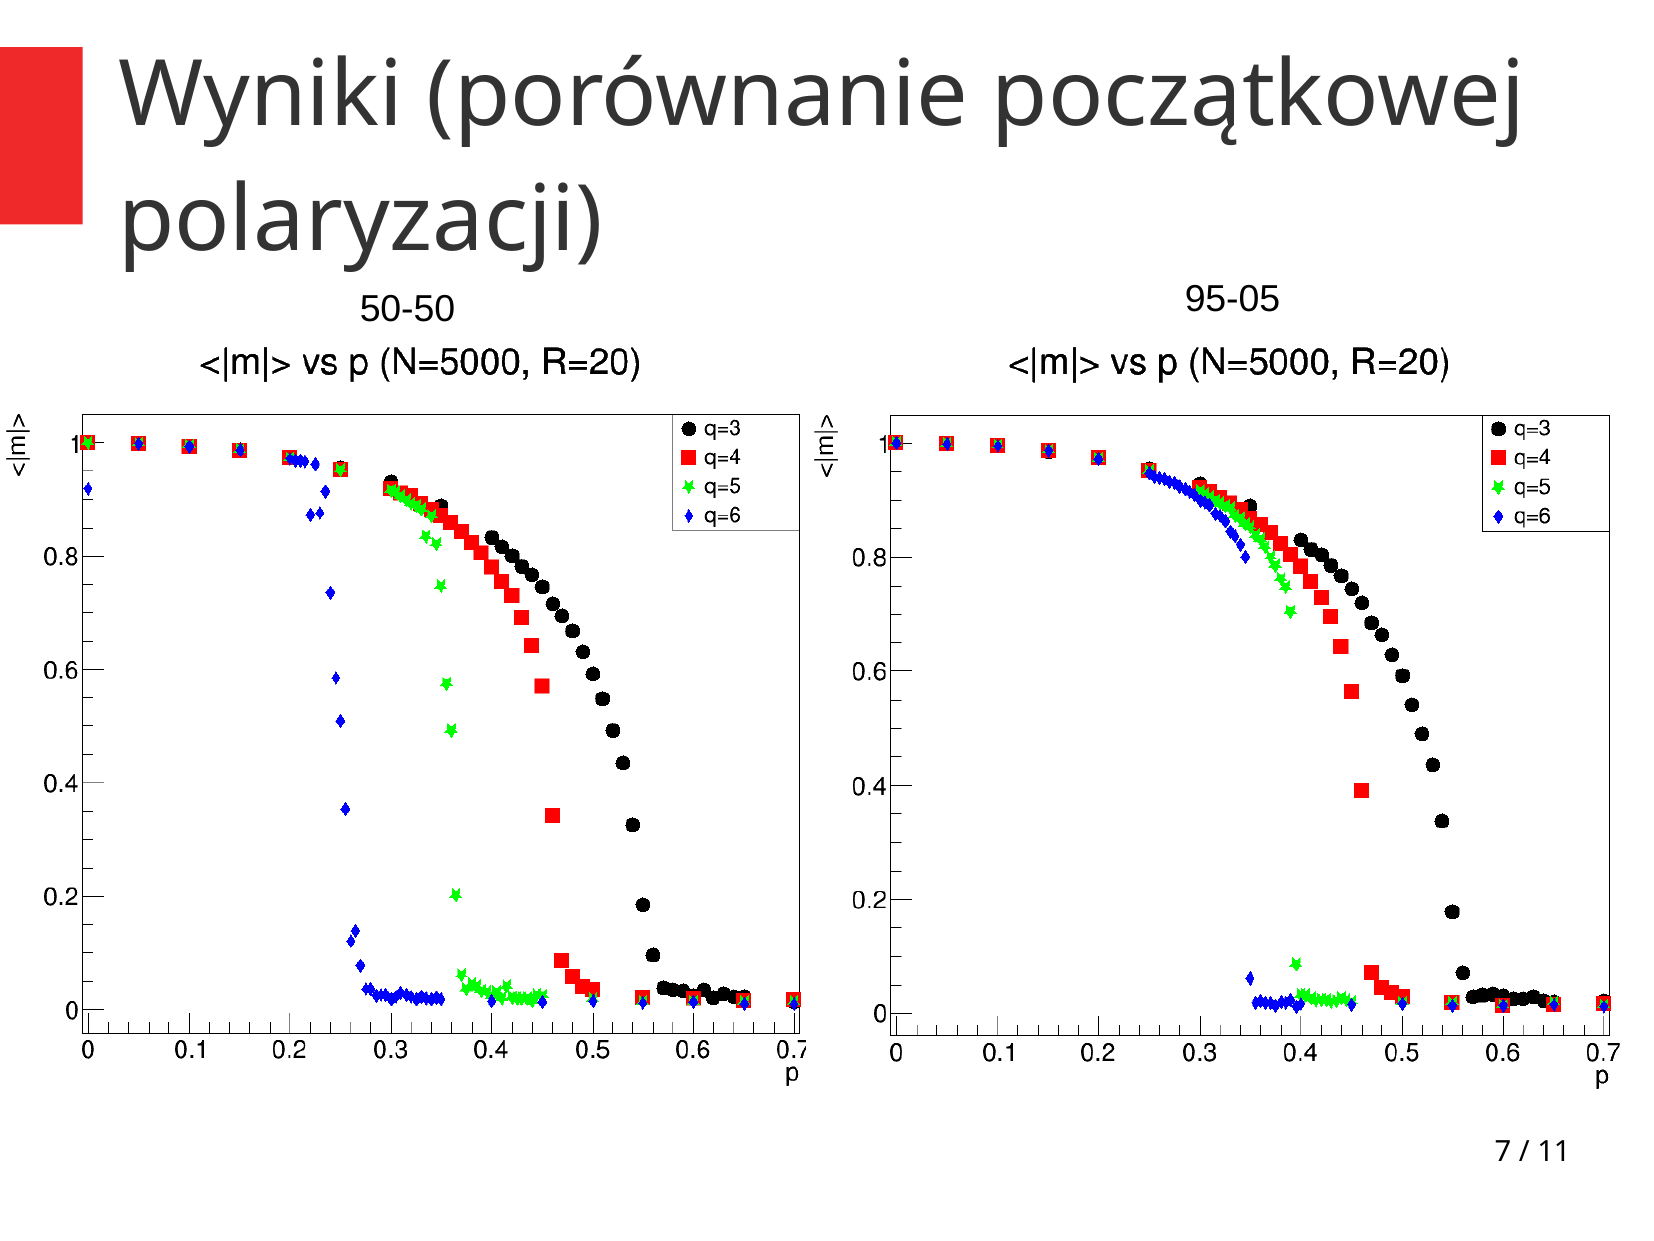

# Wyniki (porównanie początkowej polaryzacji)
95-05
50-50
7